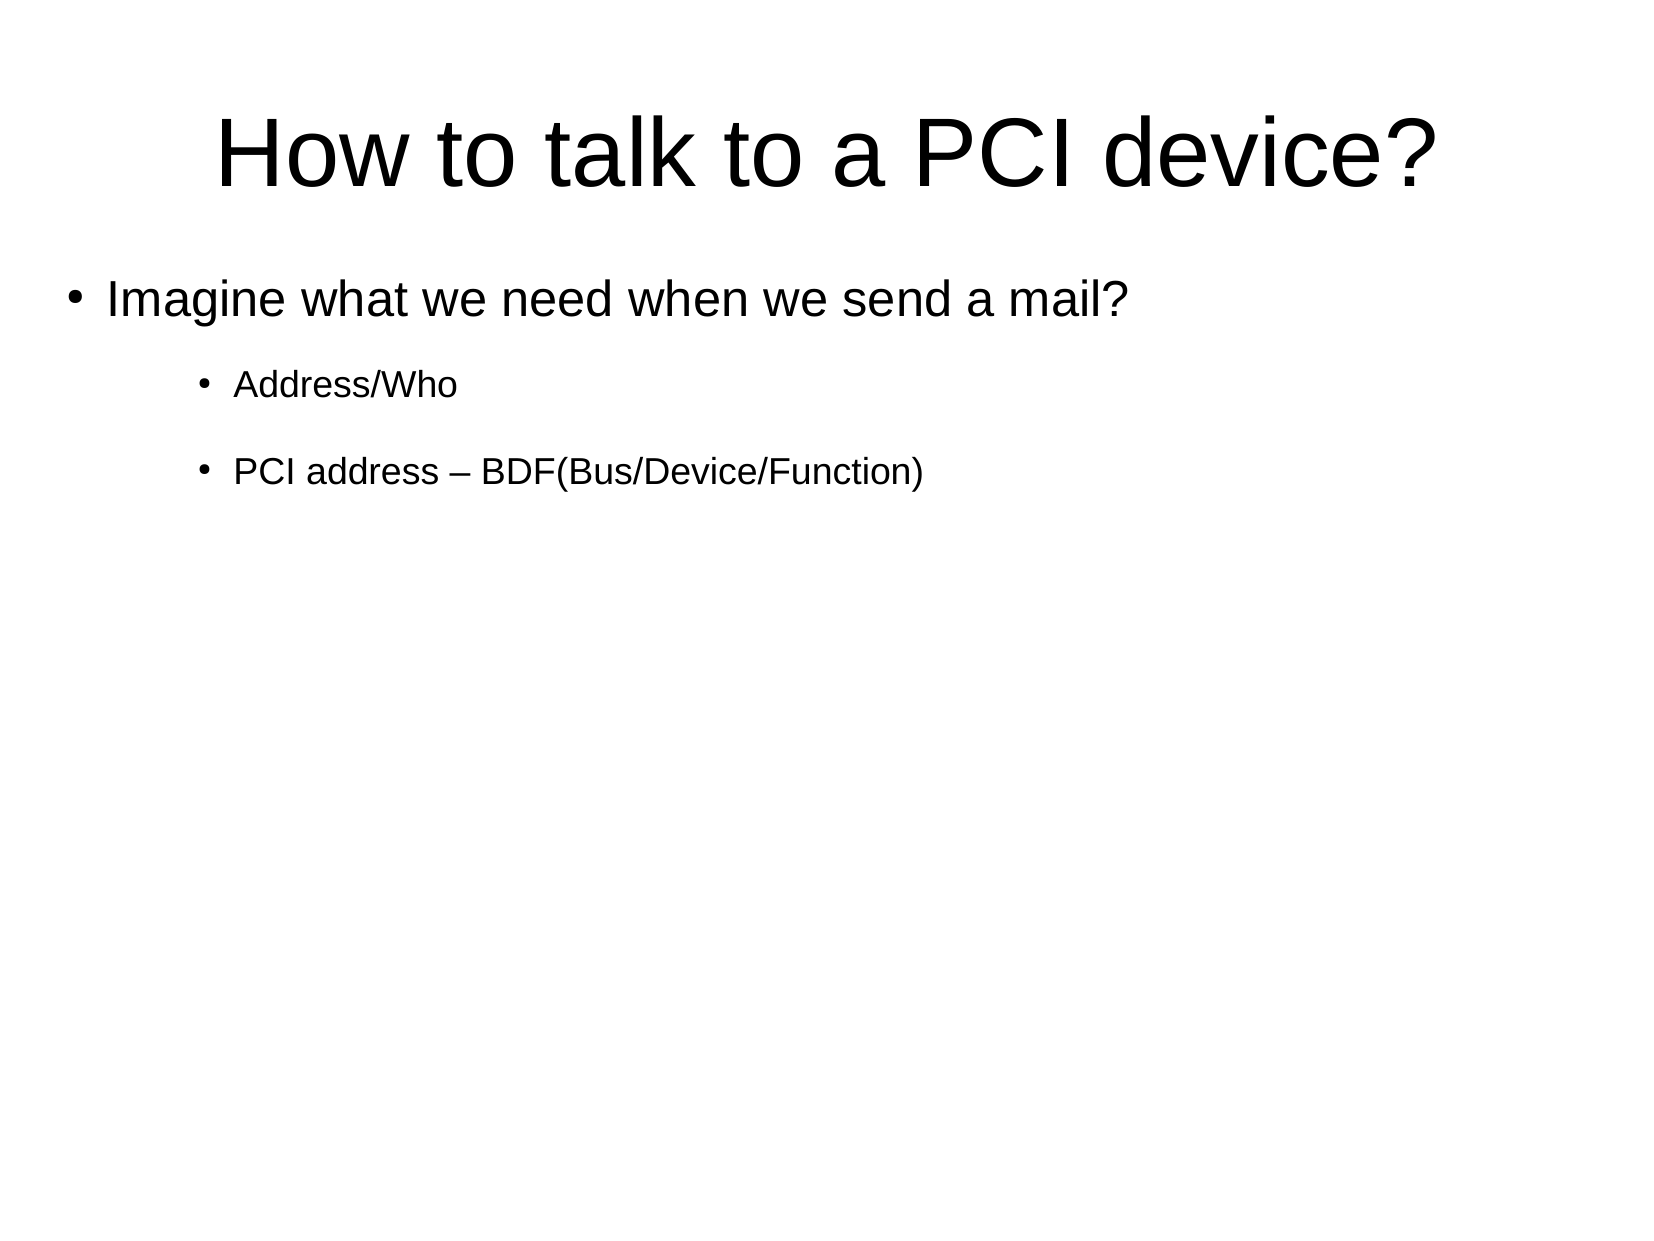

# How to talk to a PCI device?
Imagine what we need when we send a mail?
Address/Who
PCI address – BDF(Bus/Device/Function)